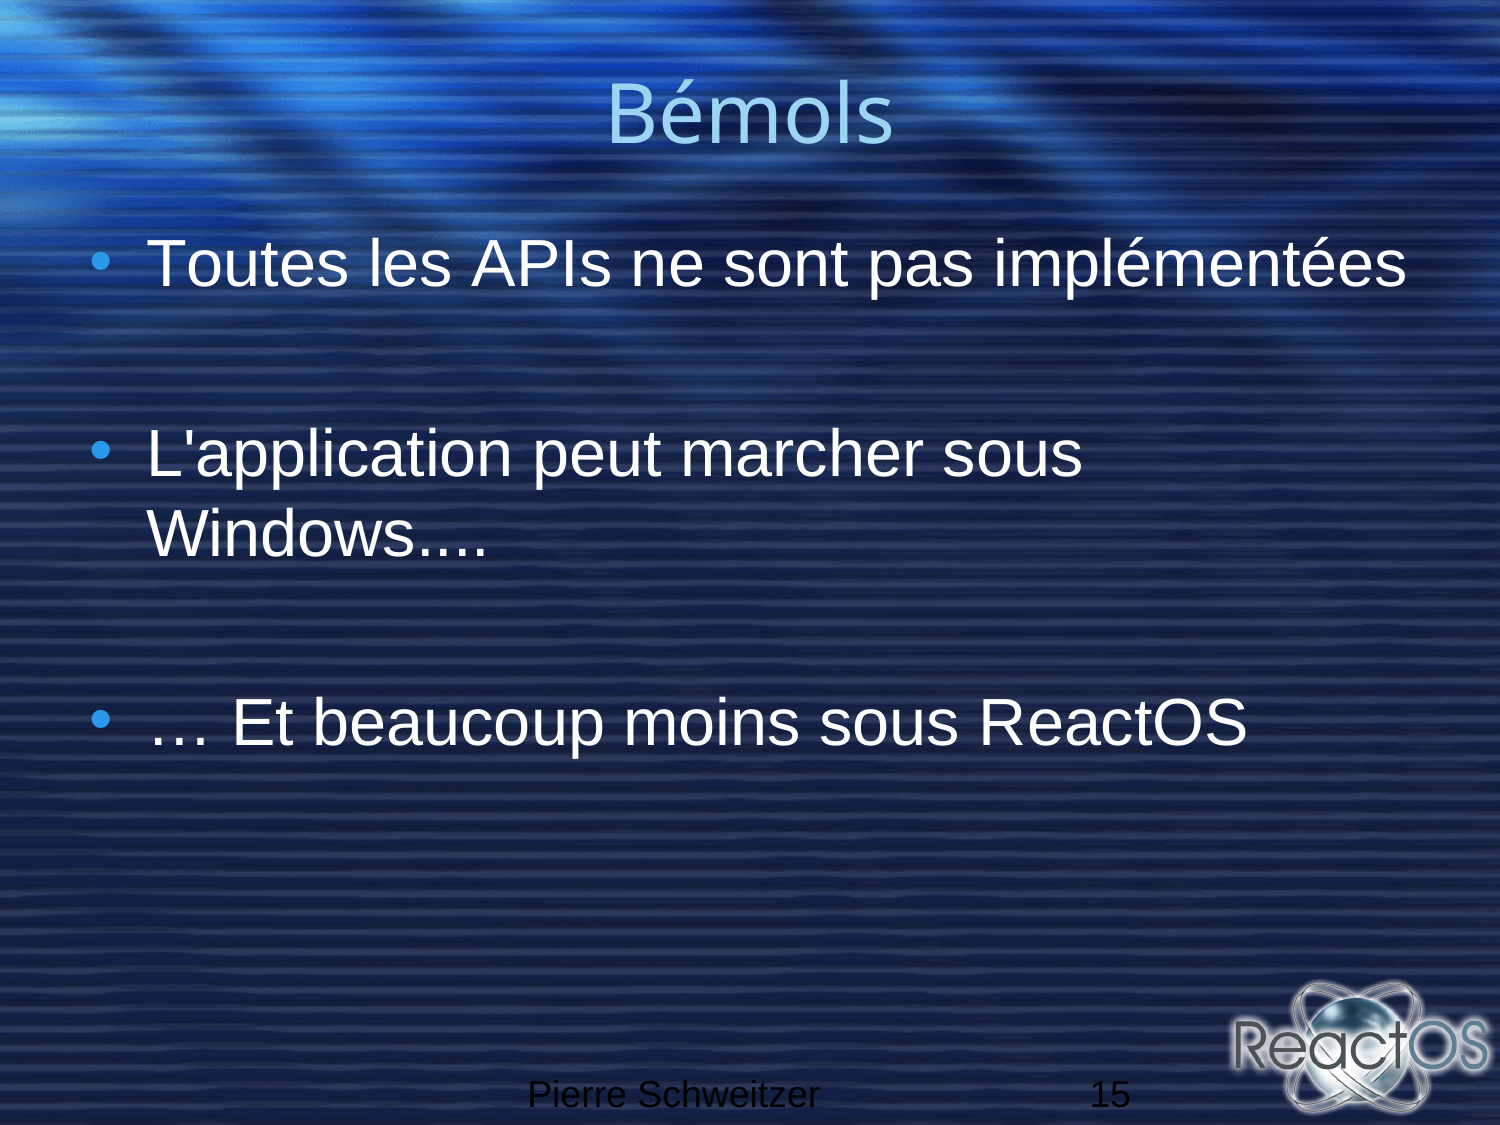

# Bémols
Toutes les APIs ne sont pas implémentées
L'application peut marcher sous Windows....
… Et beaucoup moins sous ReactOS
Pierre Schweitzer
15